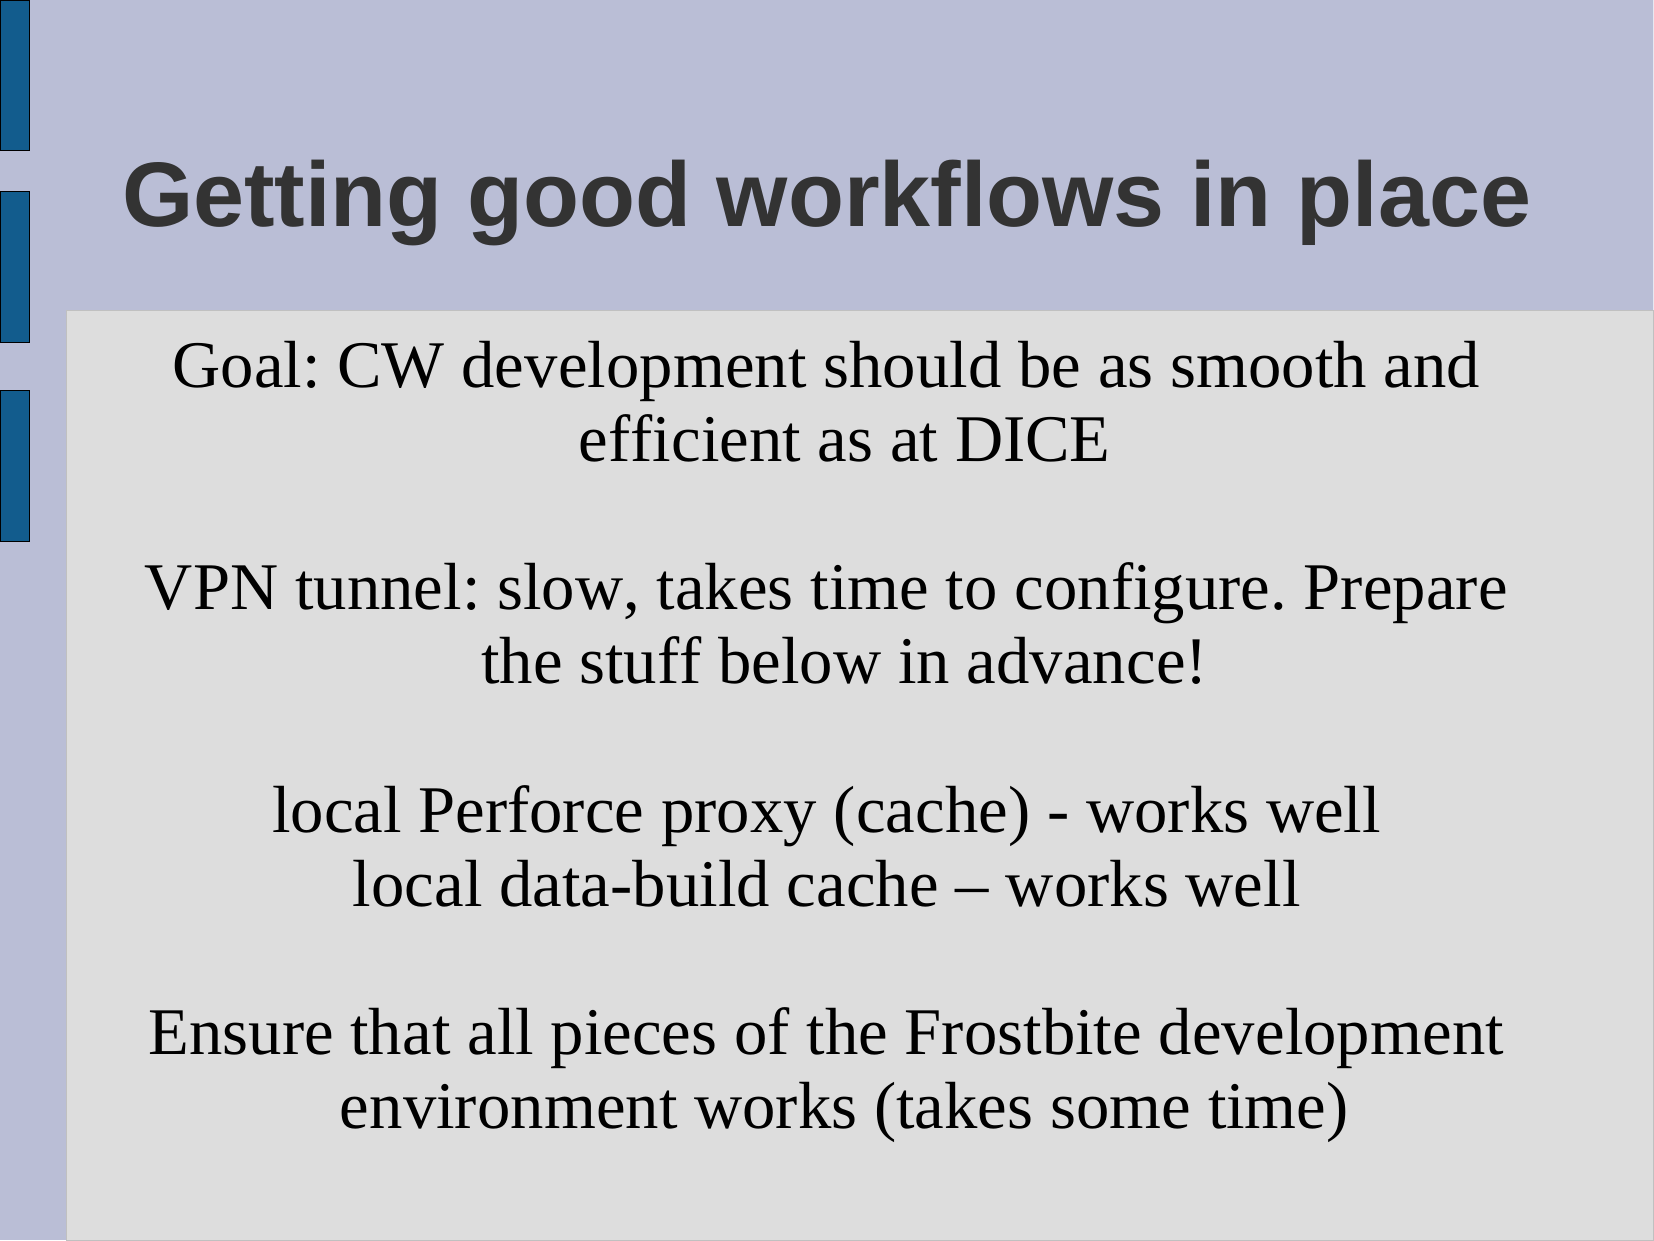

# Getting good workflows in place
Goal: CW development should be as smooth and efficient as at DICE
VPN tunnel: slow, takes time to configure. Prepare the stuff below in advance!
local Perforce proxy (cache) - works well
local data-build cache – works well
Ensure that all pieces of the Frostbite development environment works (takes some time)